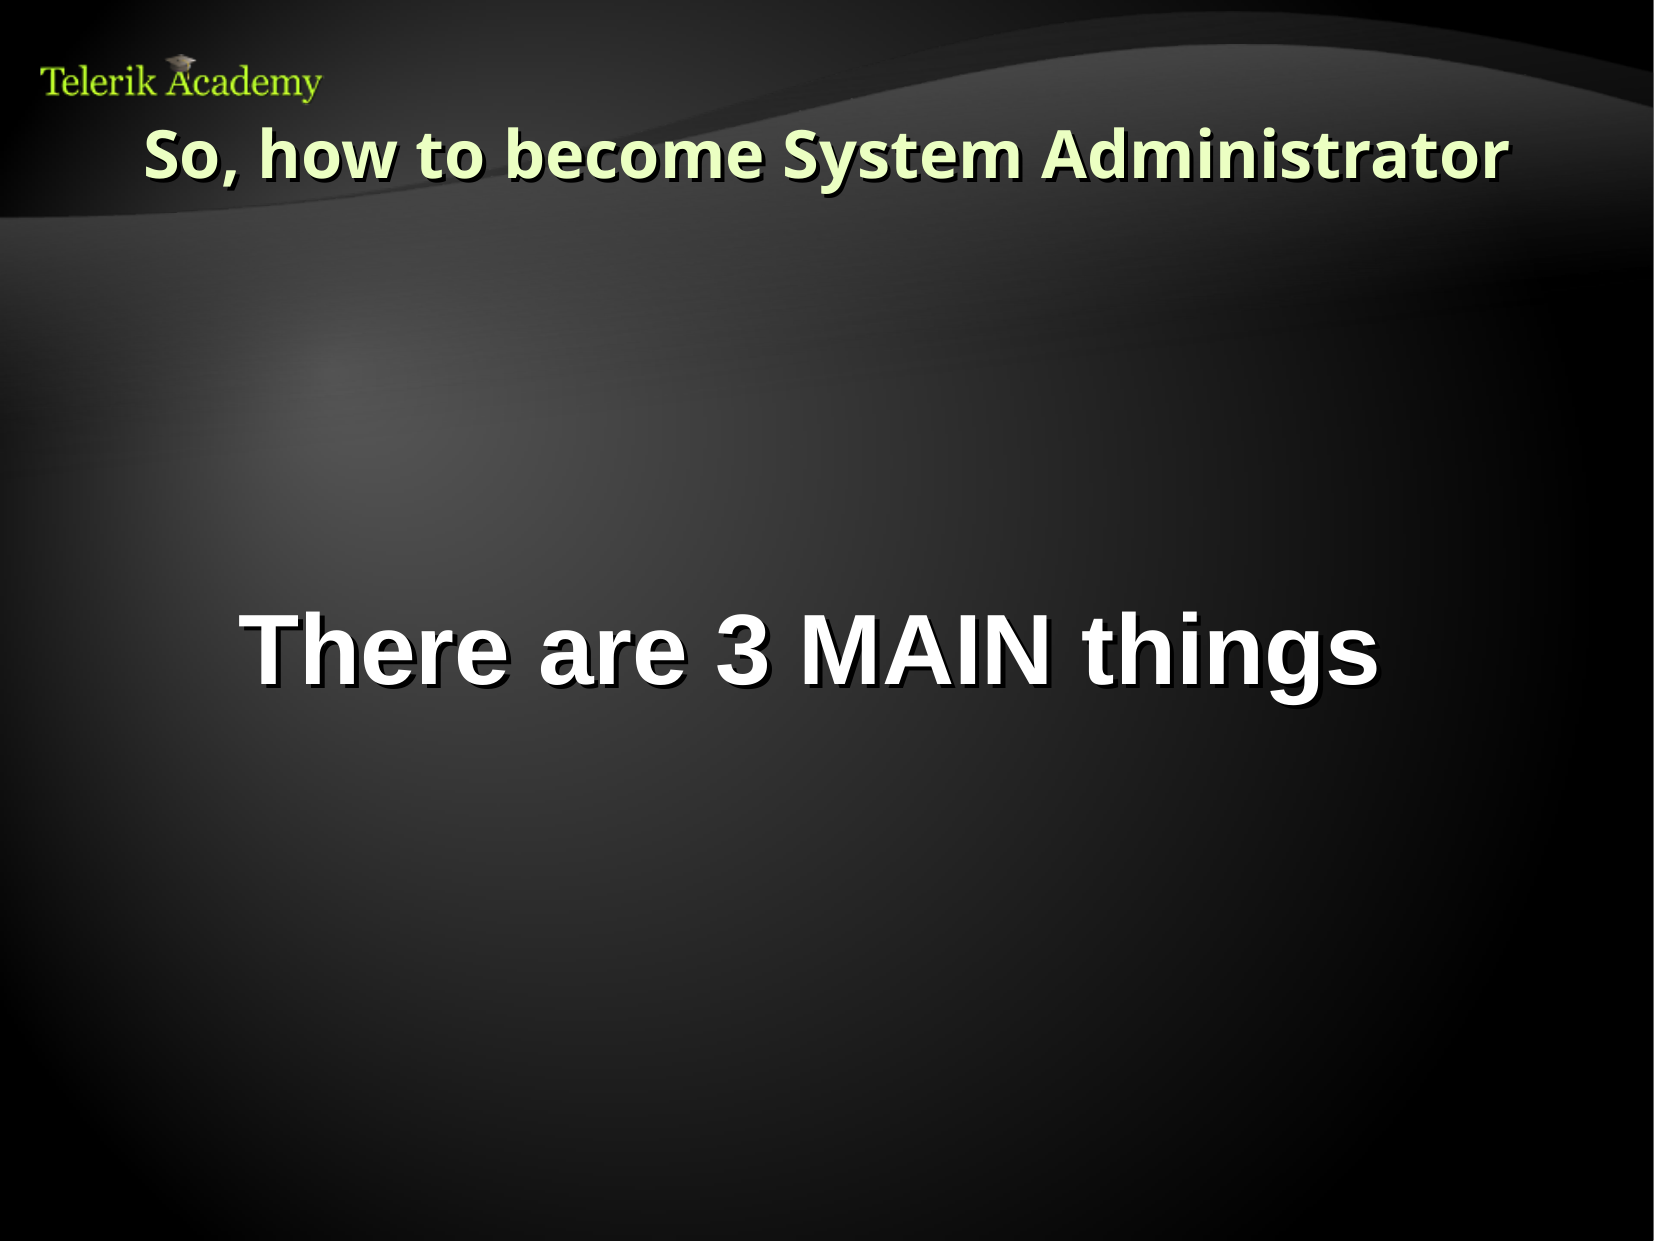

# So, how to become System Administrator
There are 3 MAIN things